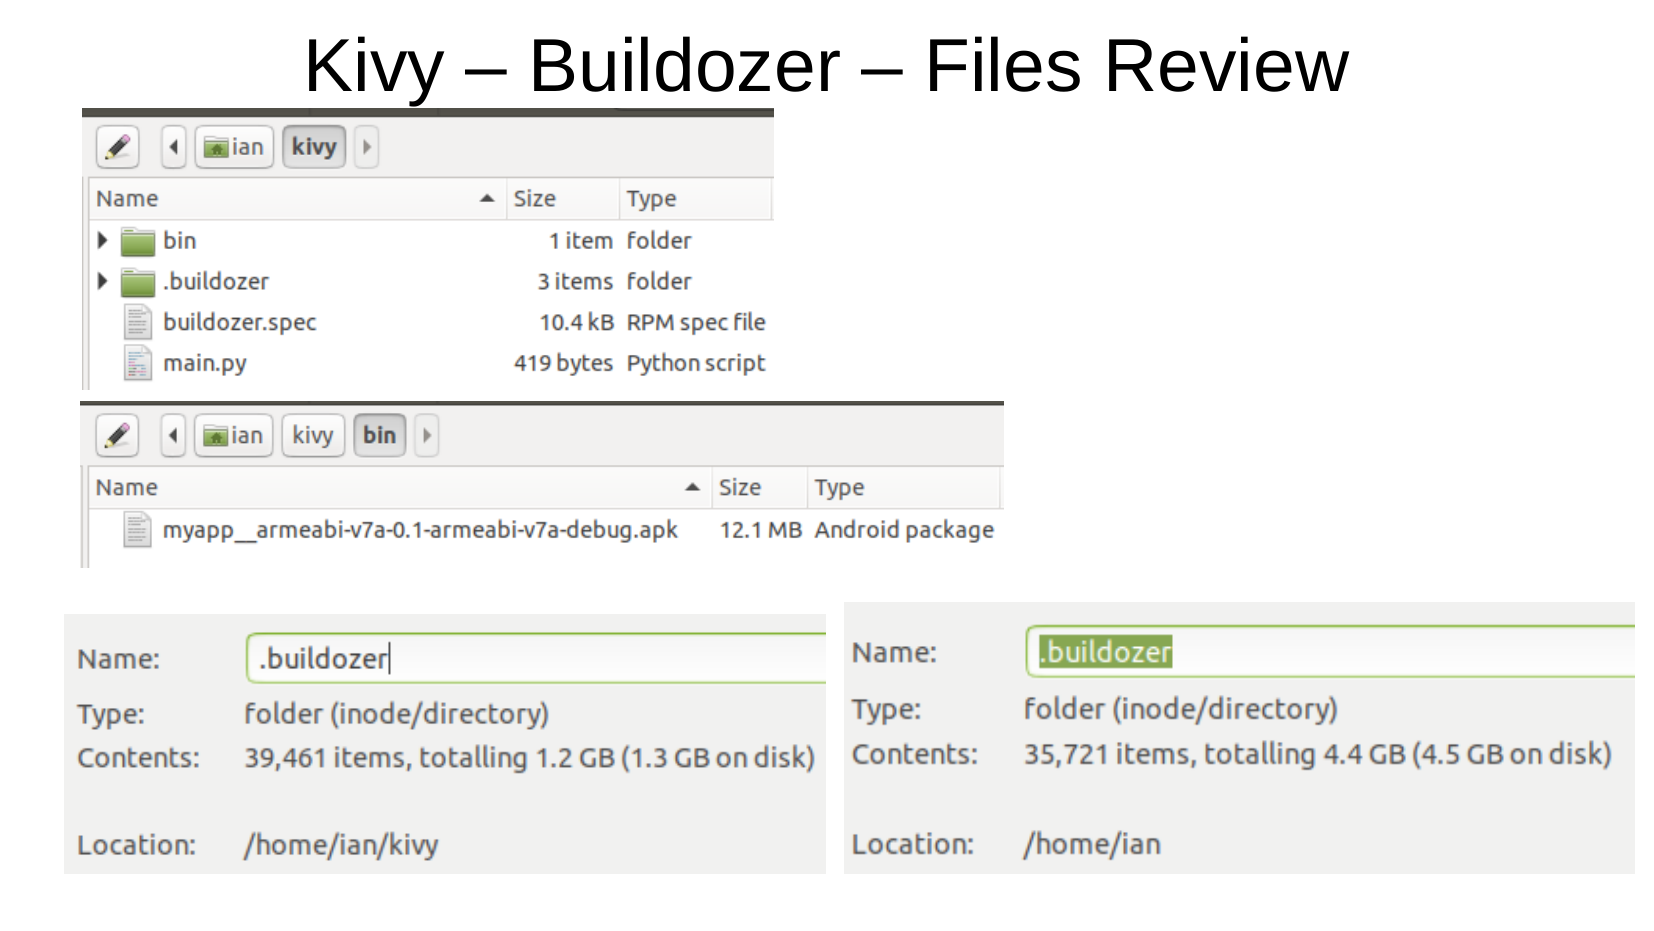

# Kivy – Buildozer – Files Review